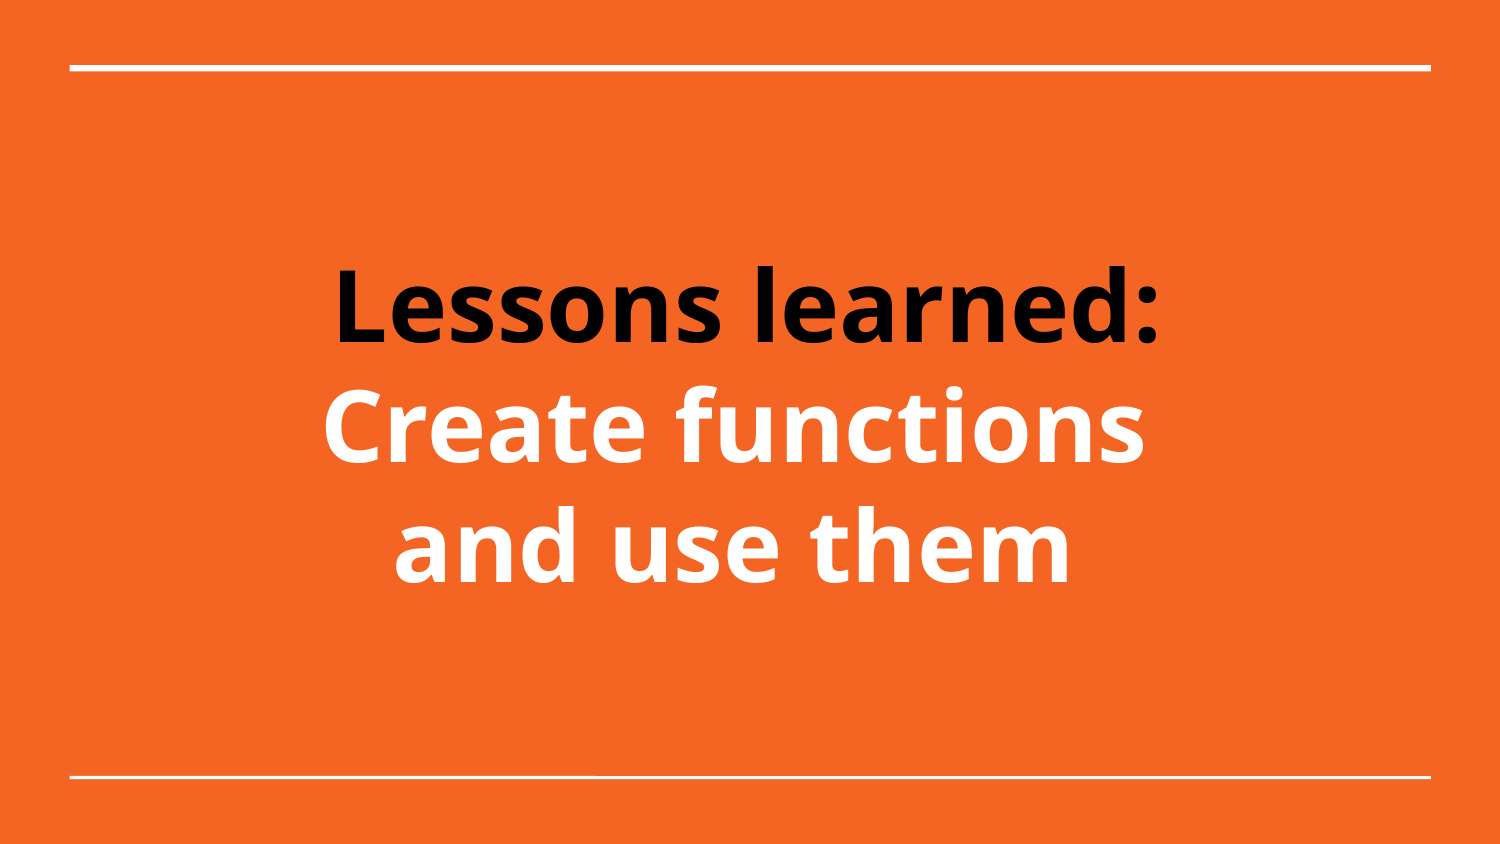

# Lessons learned: Create functions and use them